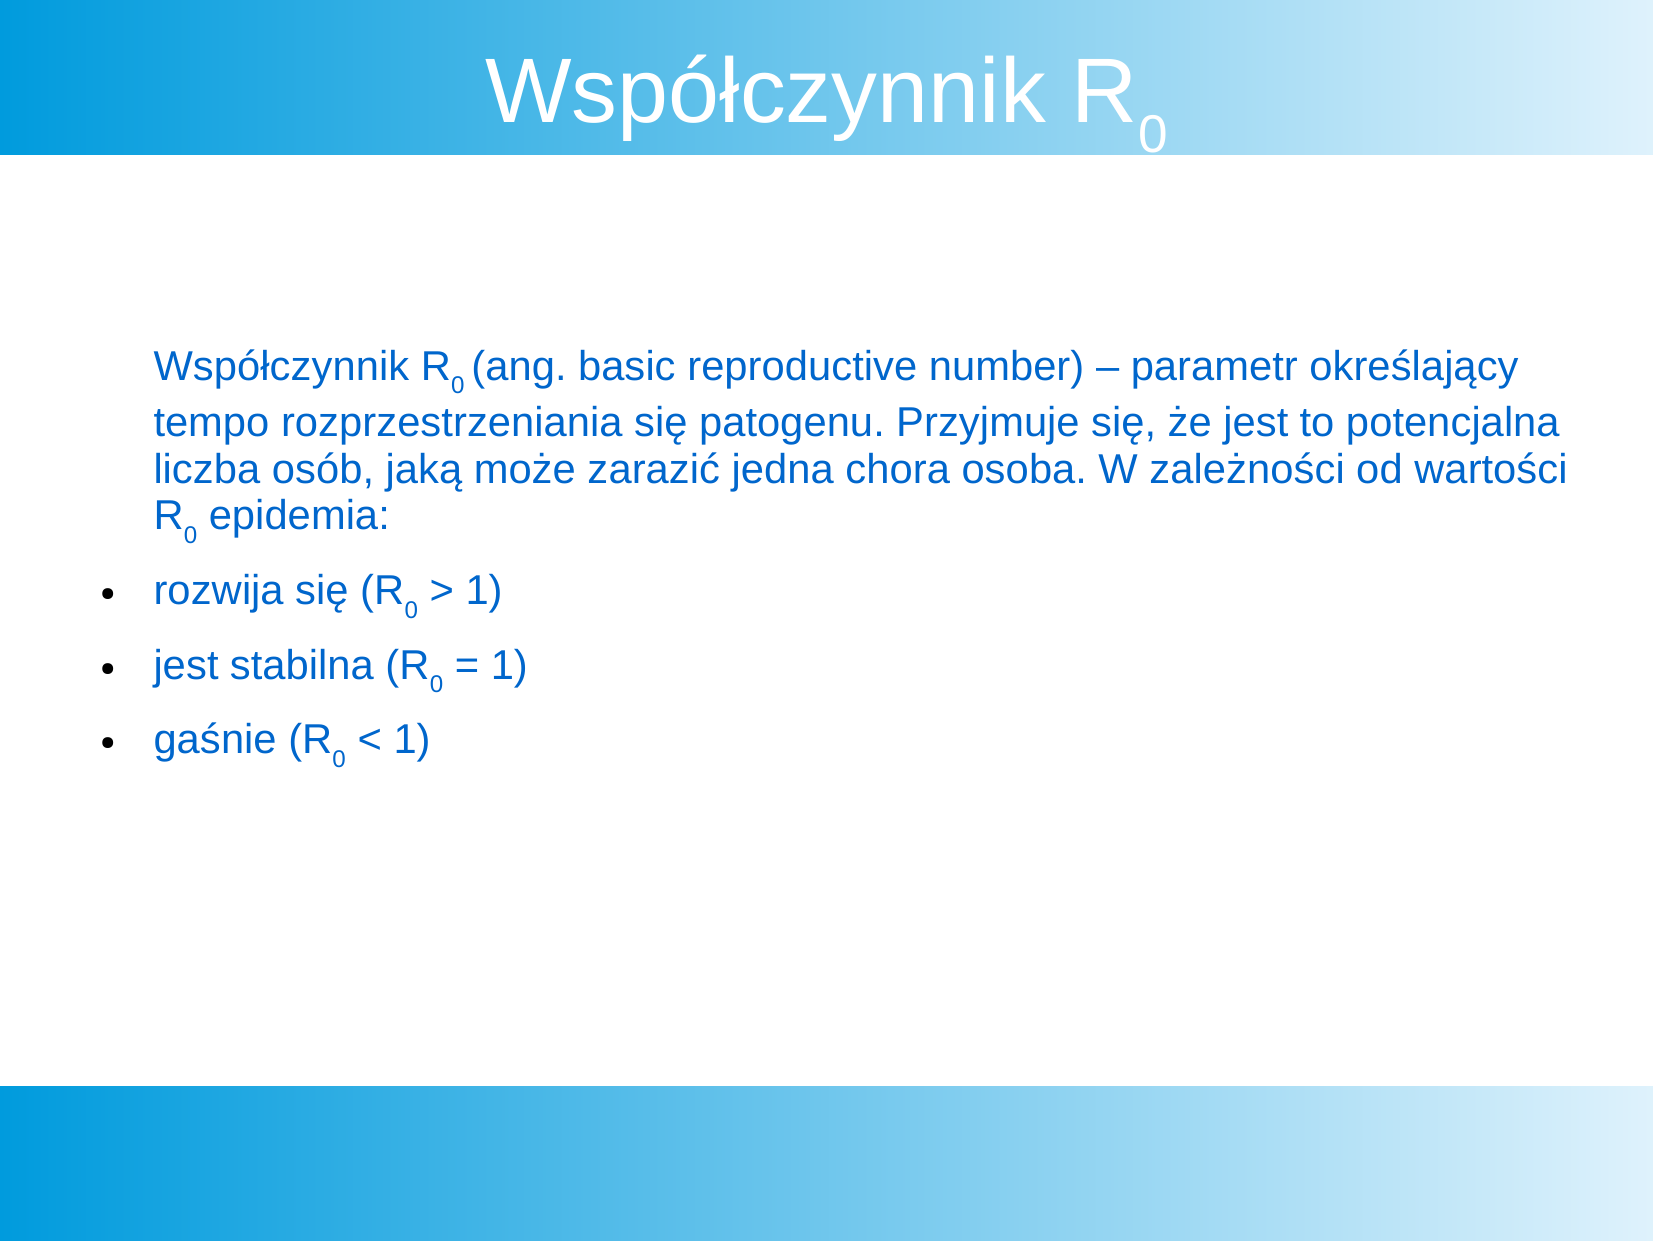

# Współczynnik R0
Współczynnik R0 (ang. basic reproductive number) – parametr określający tempo rozprzestrzeniania się patogenu. Przyjmuje się, że jest to potencjalna liczba osób, jaką może zarazić jedna chora osoba. W zależności od wartości R0 epidemia:
rozwija się (R0 > 1)
jest stabilna (R0 = 1)
gaśnie (R0 < 1)